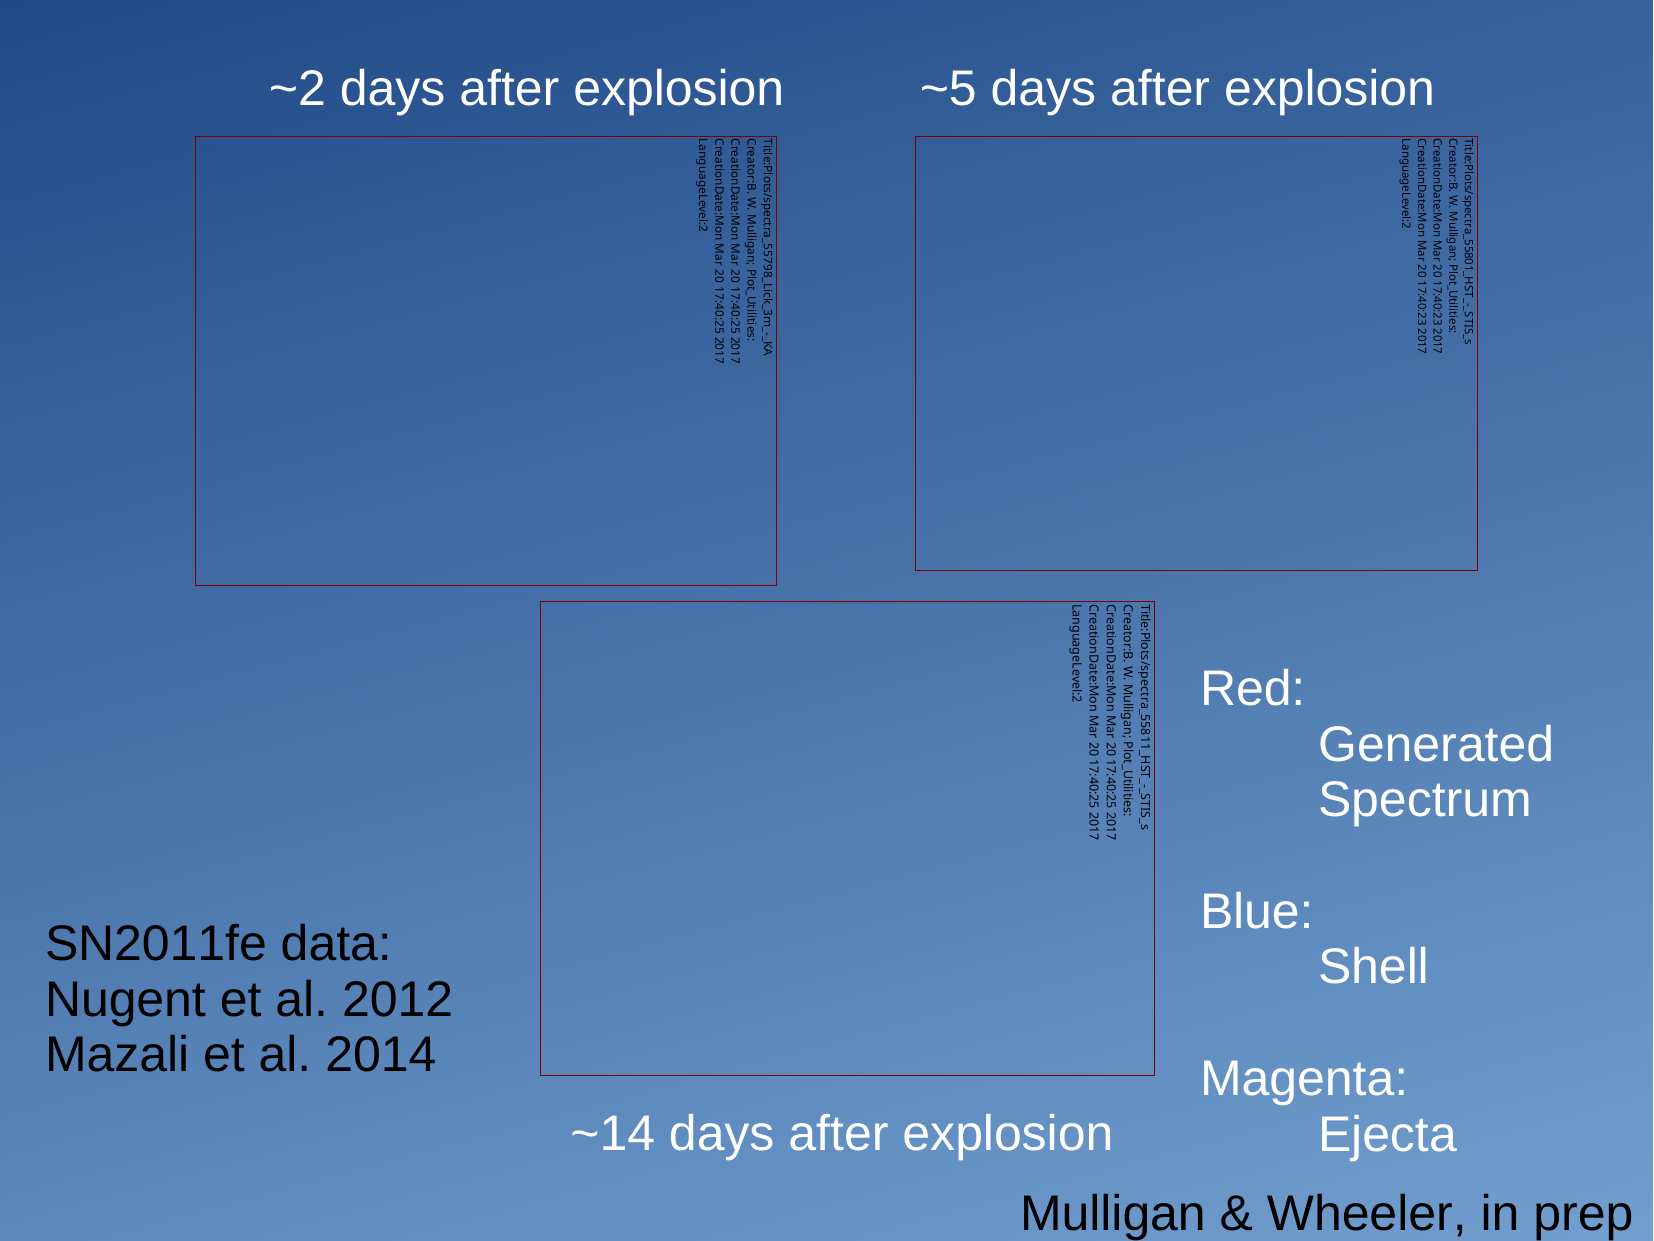

~2 days after explosion
~5 days after explosion
Red:
	Generated
	Spectrum
Blue:
	Shell
Magenta:
	Ejecta
SN2011fe data:
Nugent et al. 2012
Mazali et al. 2014
~14 days after explosion
Mulligan & Wheeler, in prep